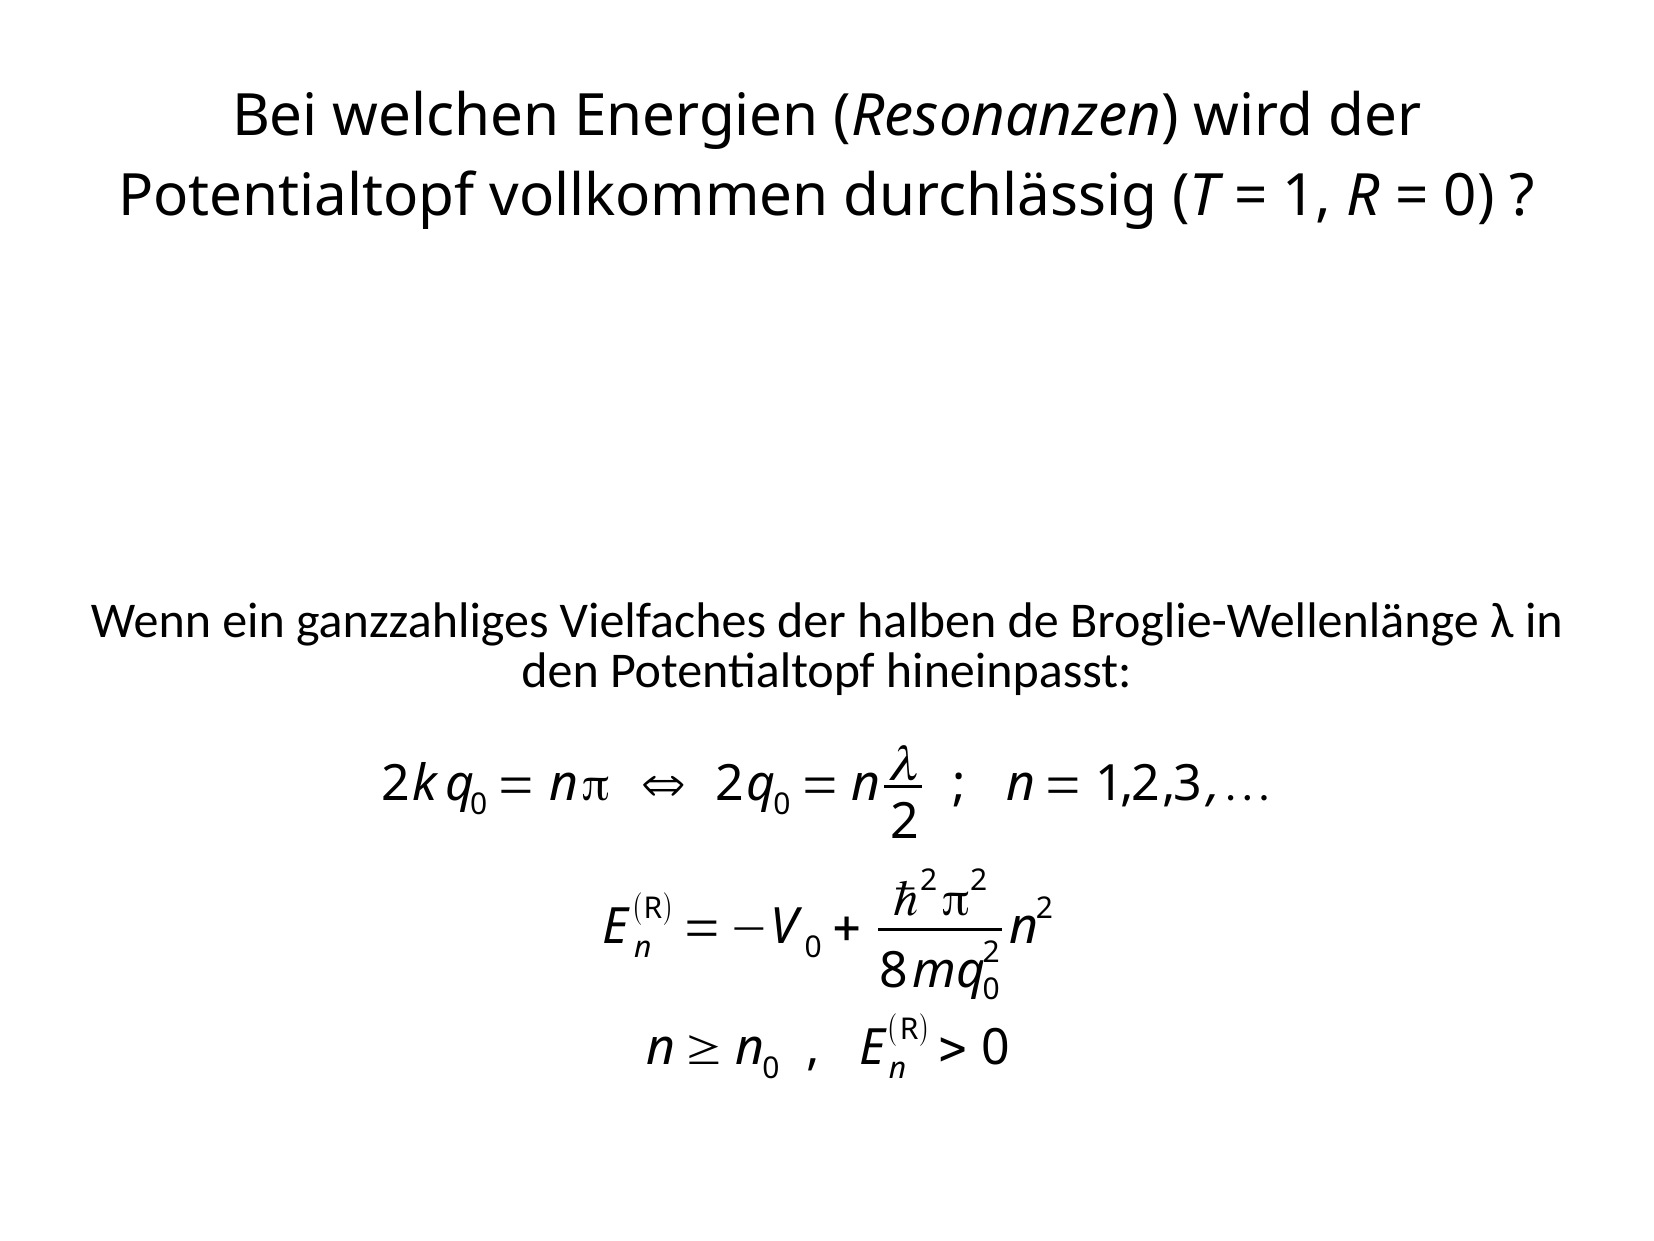

# Bei welchen Energien (Resonanzen) wird der Potentialtopf vollkommen durchlässig (T = 1, R = 0) ?
Wenn ein ganzzahliges Vielfaches der halben de Broglie-Wellenlänge λ in den Potentialtopf hineinpasst: